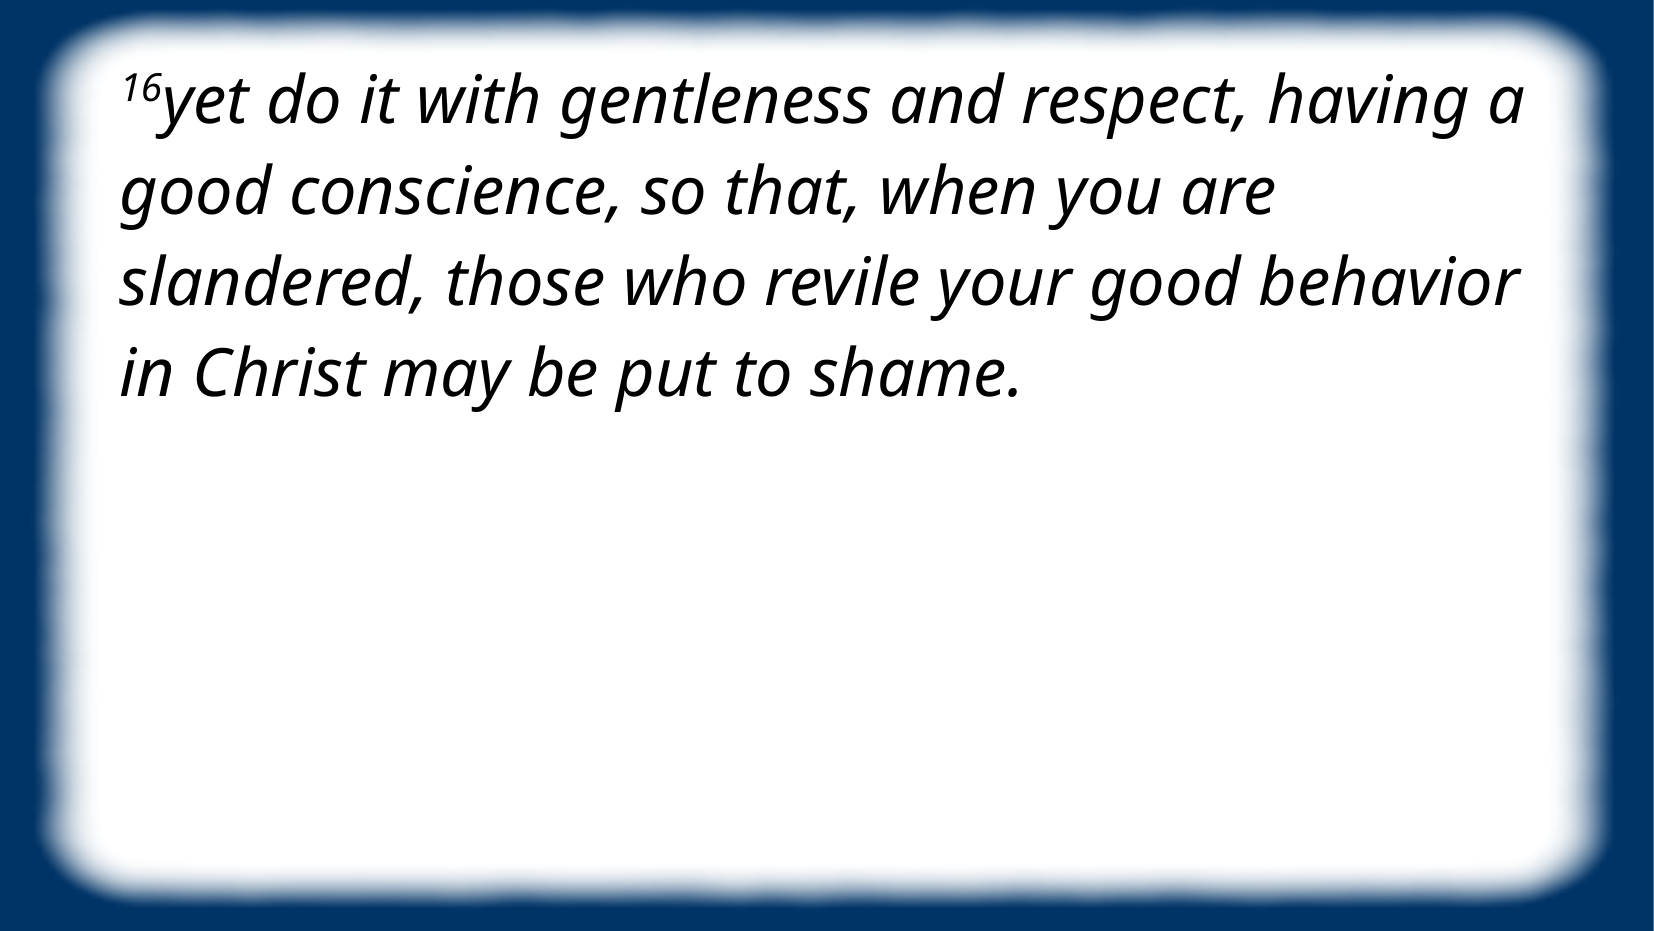

16yet do it with gentleness and respect, having a good conscience, so that, when you are slandered, those who revile your good behavior in Christ may be put to shame.